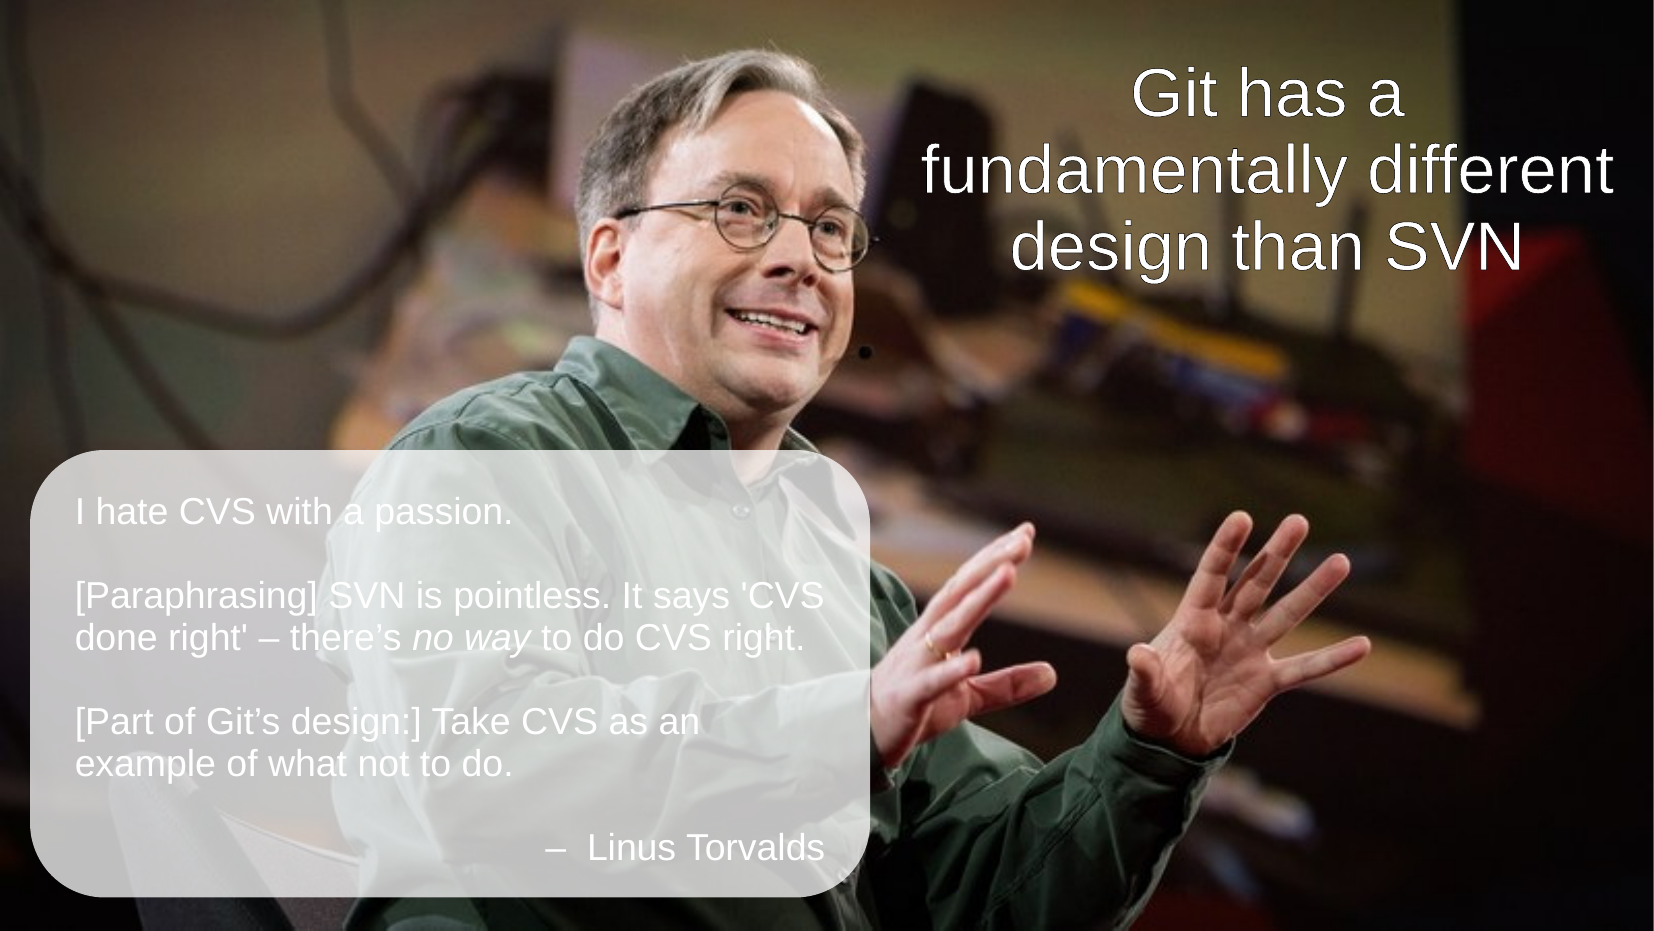

Git has a fundamentally different design than SVN
I hate CVS with a passion.
[Paraphrasing] SVN is pointless. It says 'CVS done right' – there’s no way to do CVS right.
[Part of Git’s design:] Take CVS as an example of what not to do.
– Linus Torvalds